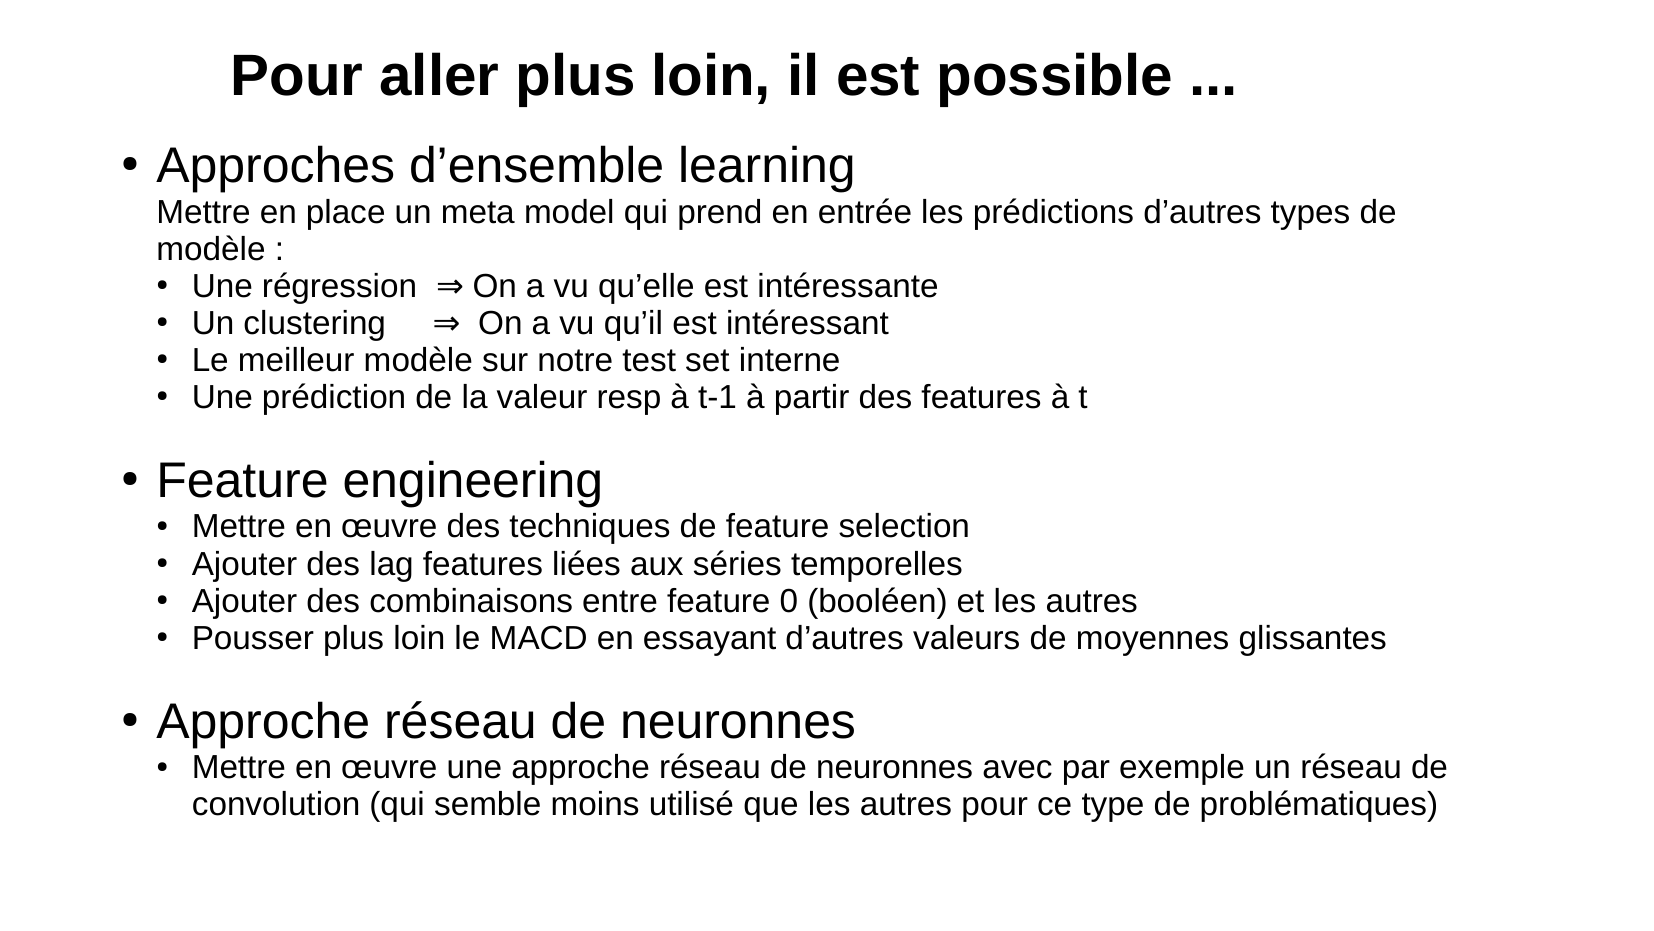

Pour aller plus loin, il est possible ...
Approches d’ensemble learning
Mettre en place un meta model qui prend en entrée les prédictions d’autres types de modèle :
Une régression ⇒ On a vu qu’elle est intéressante
Un clustering ⇒ On a vu qu’il est intéressant
Le meilleur modèle sur notre test set interne
Une prédiction de la valeur resp à t-1 à partir des features à t
Feature engineering
Mettre en œuvre des techniques de feature selection
Ajouter des lag features liées aux séries temporelles
Ajouter des combinaisons entre feature 0 (booléen) et les autres
Pousser plus loin le MACD en essayant d’autres valeurs de moyennes glissantes
Approche réseau de neuronnes
Mettre en œuvre une approche réseau de neuronnes avec par exemple un réseau de convolution (qui semble moins utilisé que les autres pour ce type de problématiques)